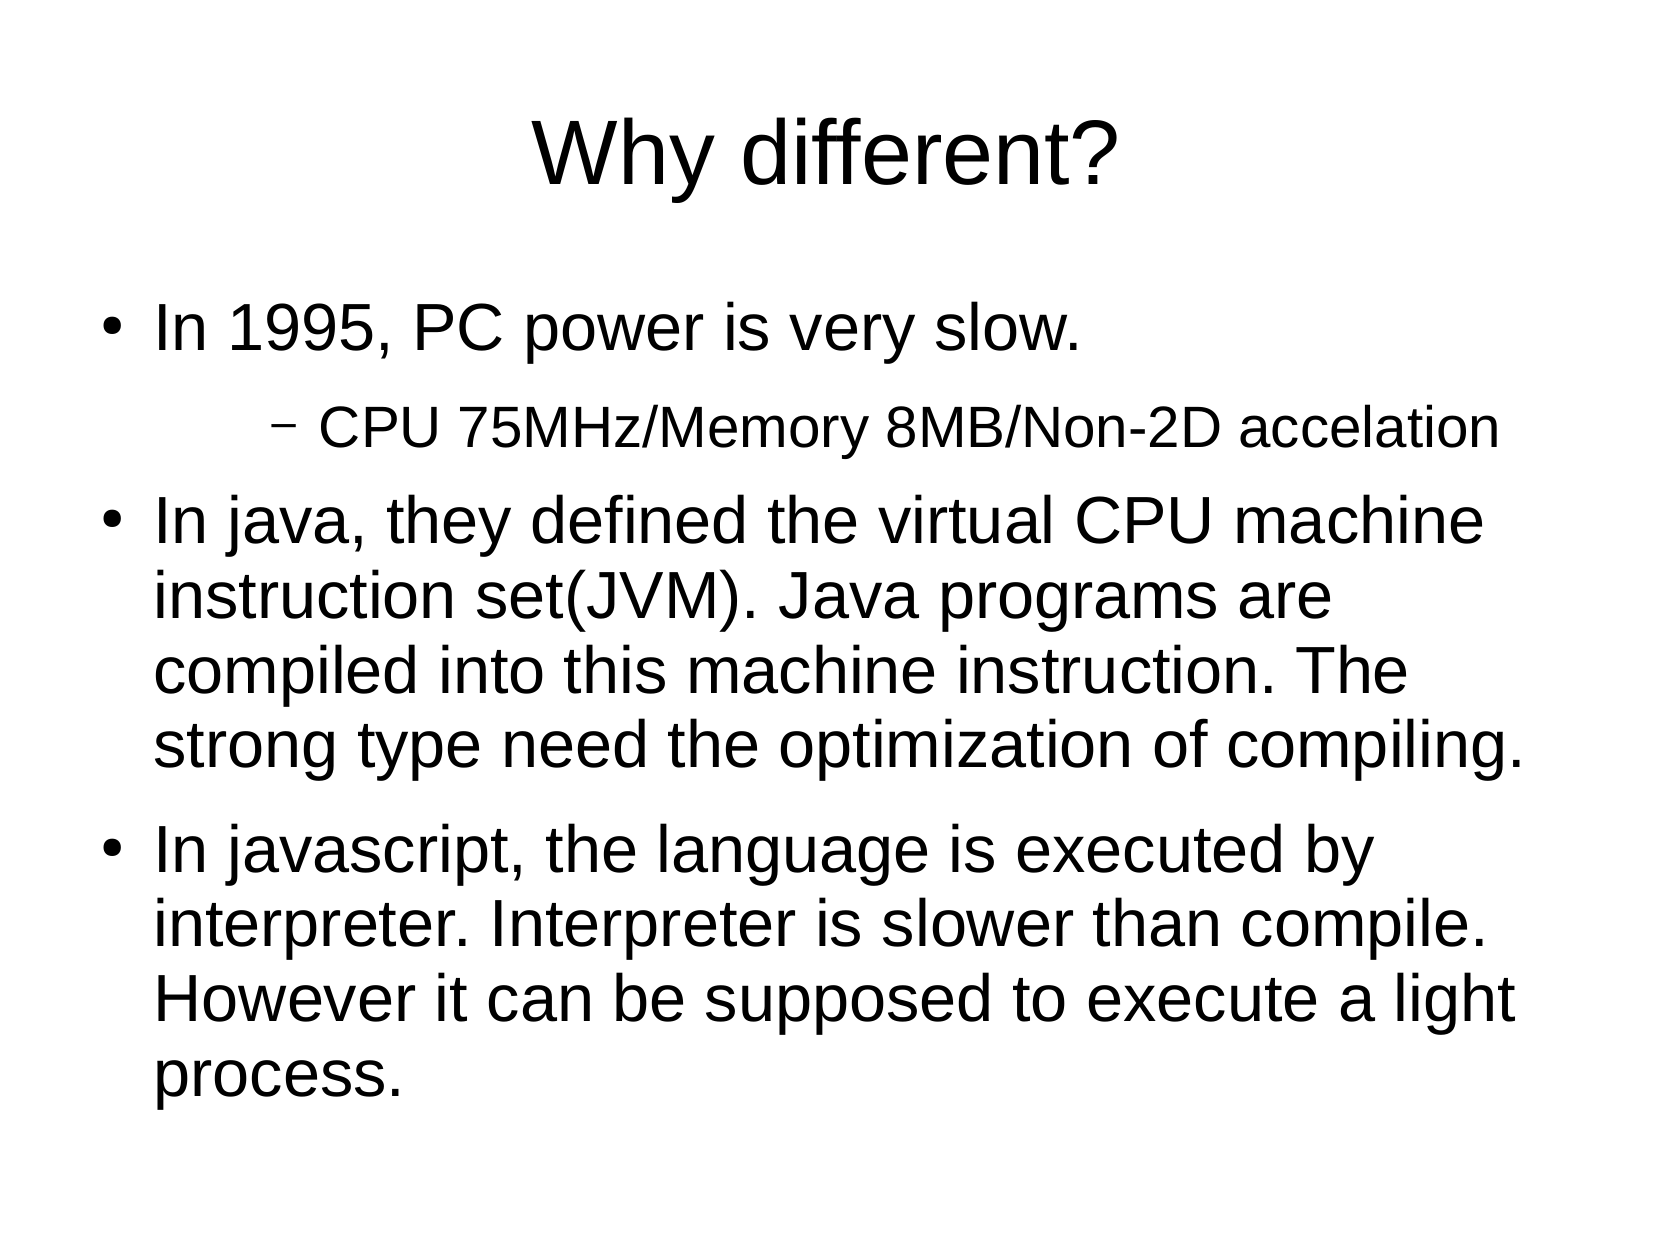

# Why different?
In 1995, PC power is very slow.
CPU 75MHz/Memory 8MB/Non-2D accelation
In java, they defined the virtual CPU machine instruction set(JVM). Java programs are compiled into this machine instruction. The strong type need the optimization of compiling.
In javascript, the language is executed by interpreter. Interpreter is slower than compile. However it can be supposed to execute a light process.